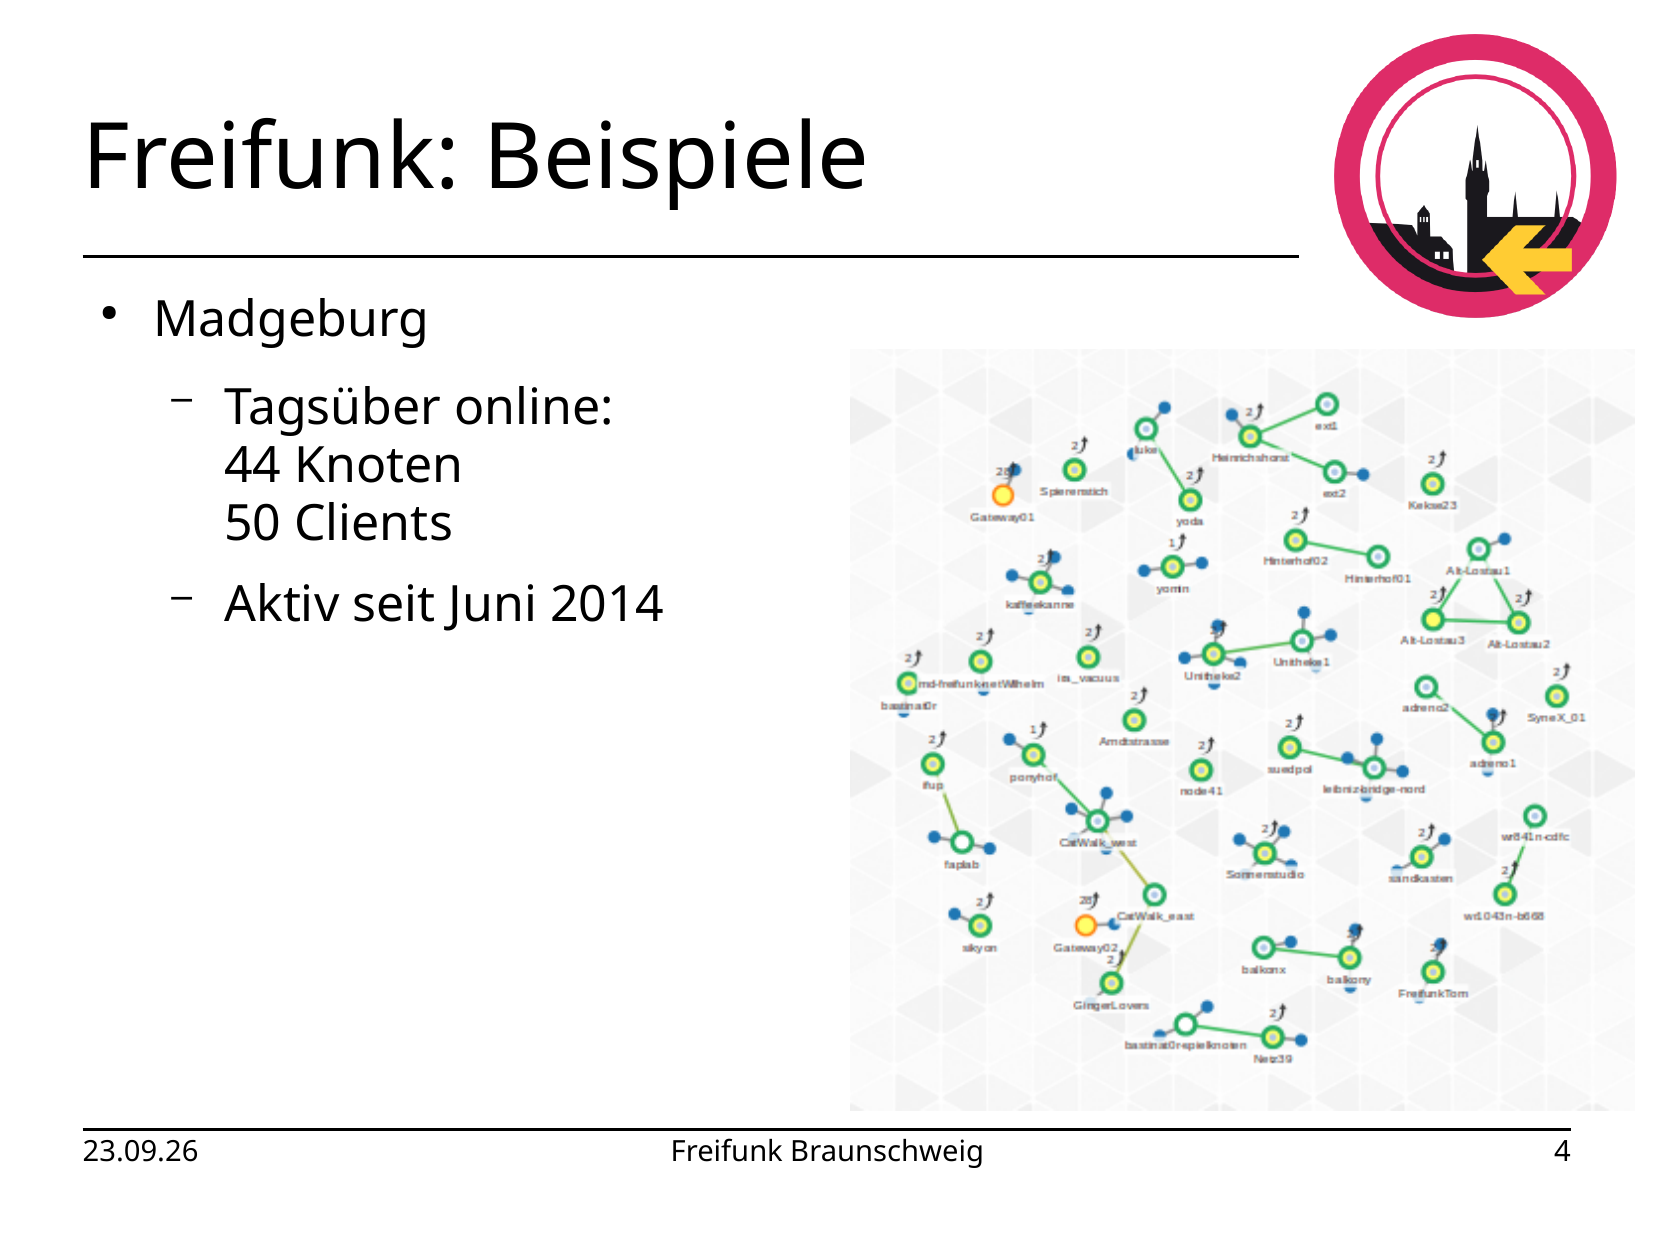

# Freifunk: Beispiele
Madgeburg
Tagsüber online:
44 Knoten
50 Clients
Aktiv seit Juni 2014
Freifunk Braunschweig
4